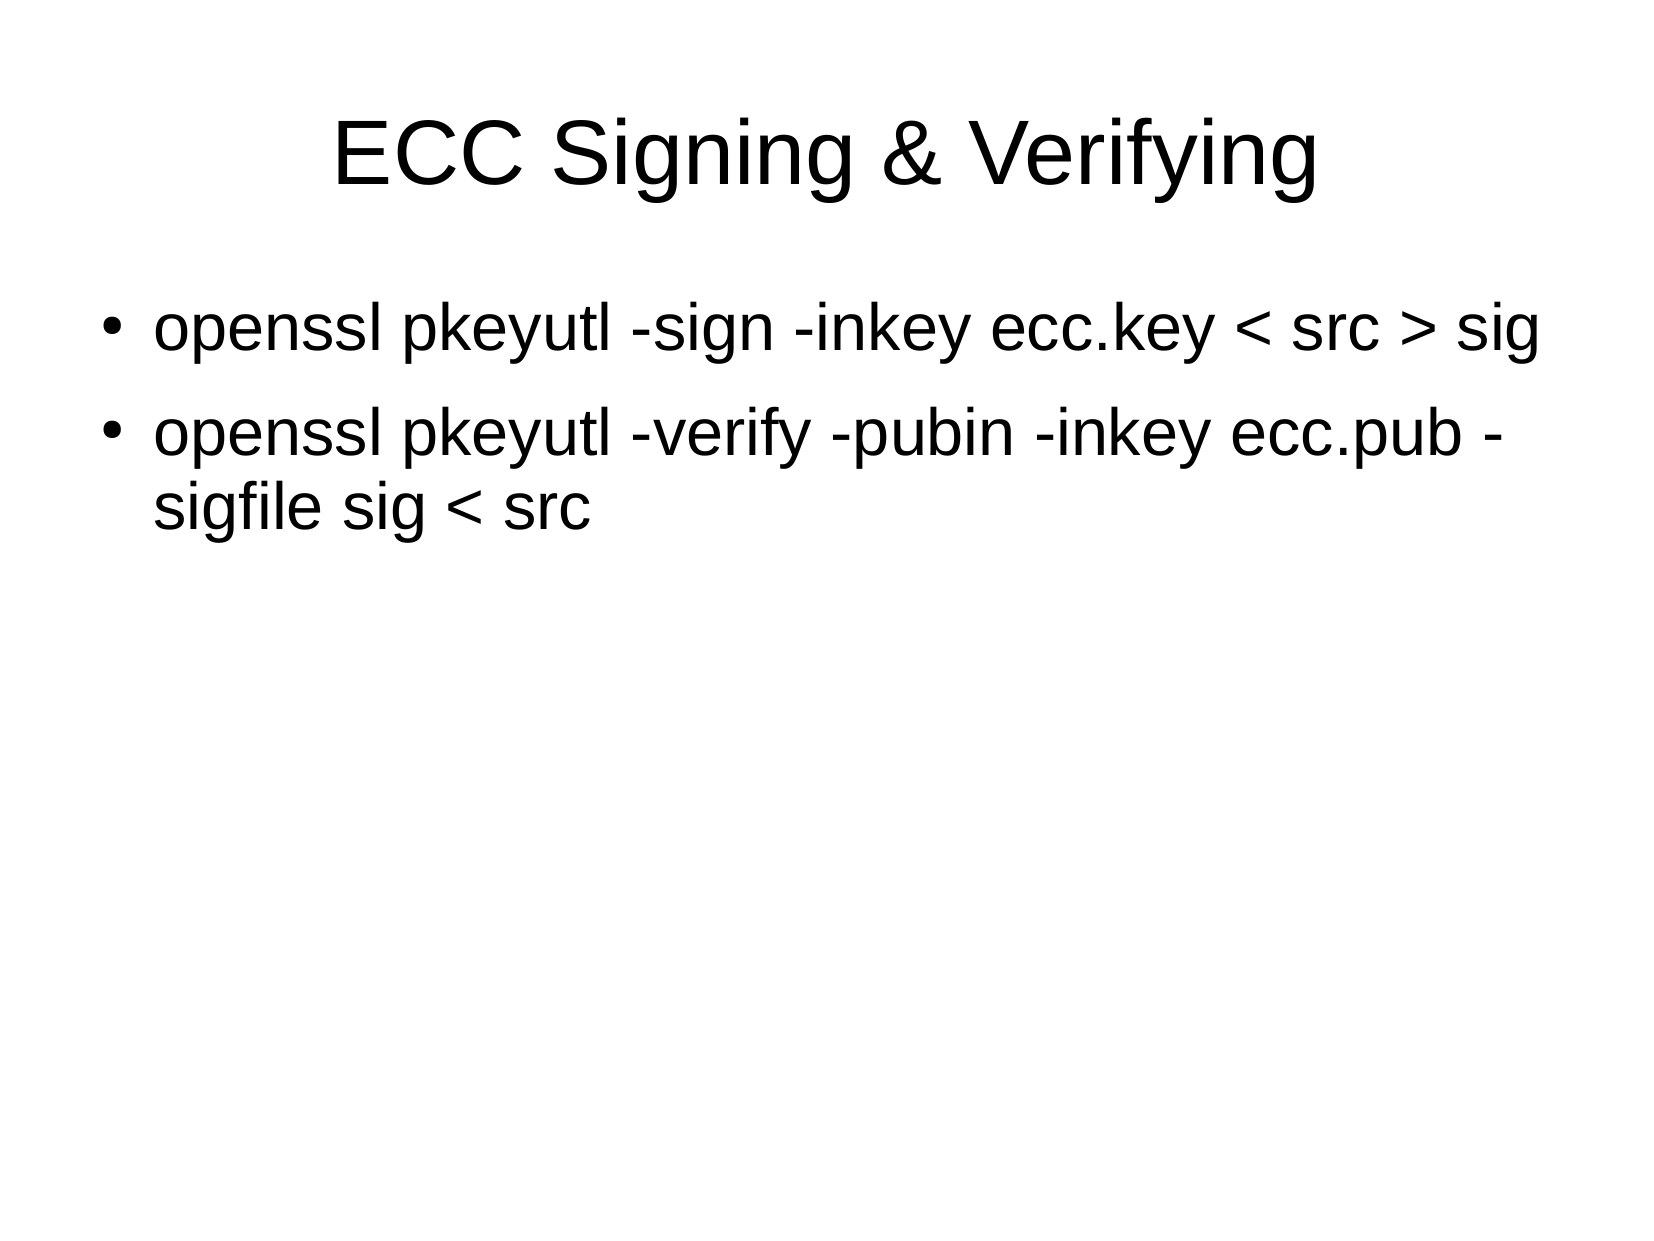

# ECC Signing & Verifying
openssl pkeyutl -sign -inkey ecc.key < src > sig
openssl pkeyutl -verify -pubin -inkey ecc.pub -sigfile sig < src